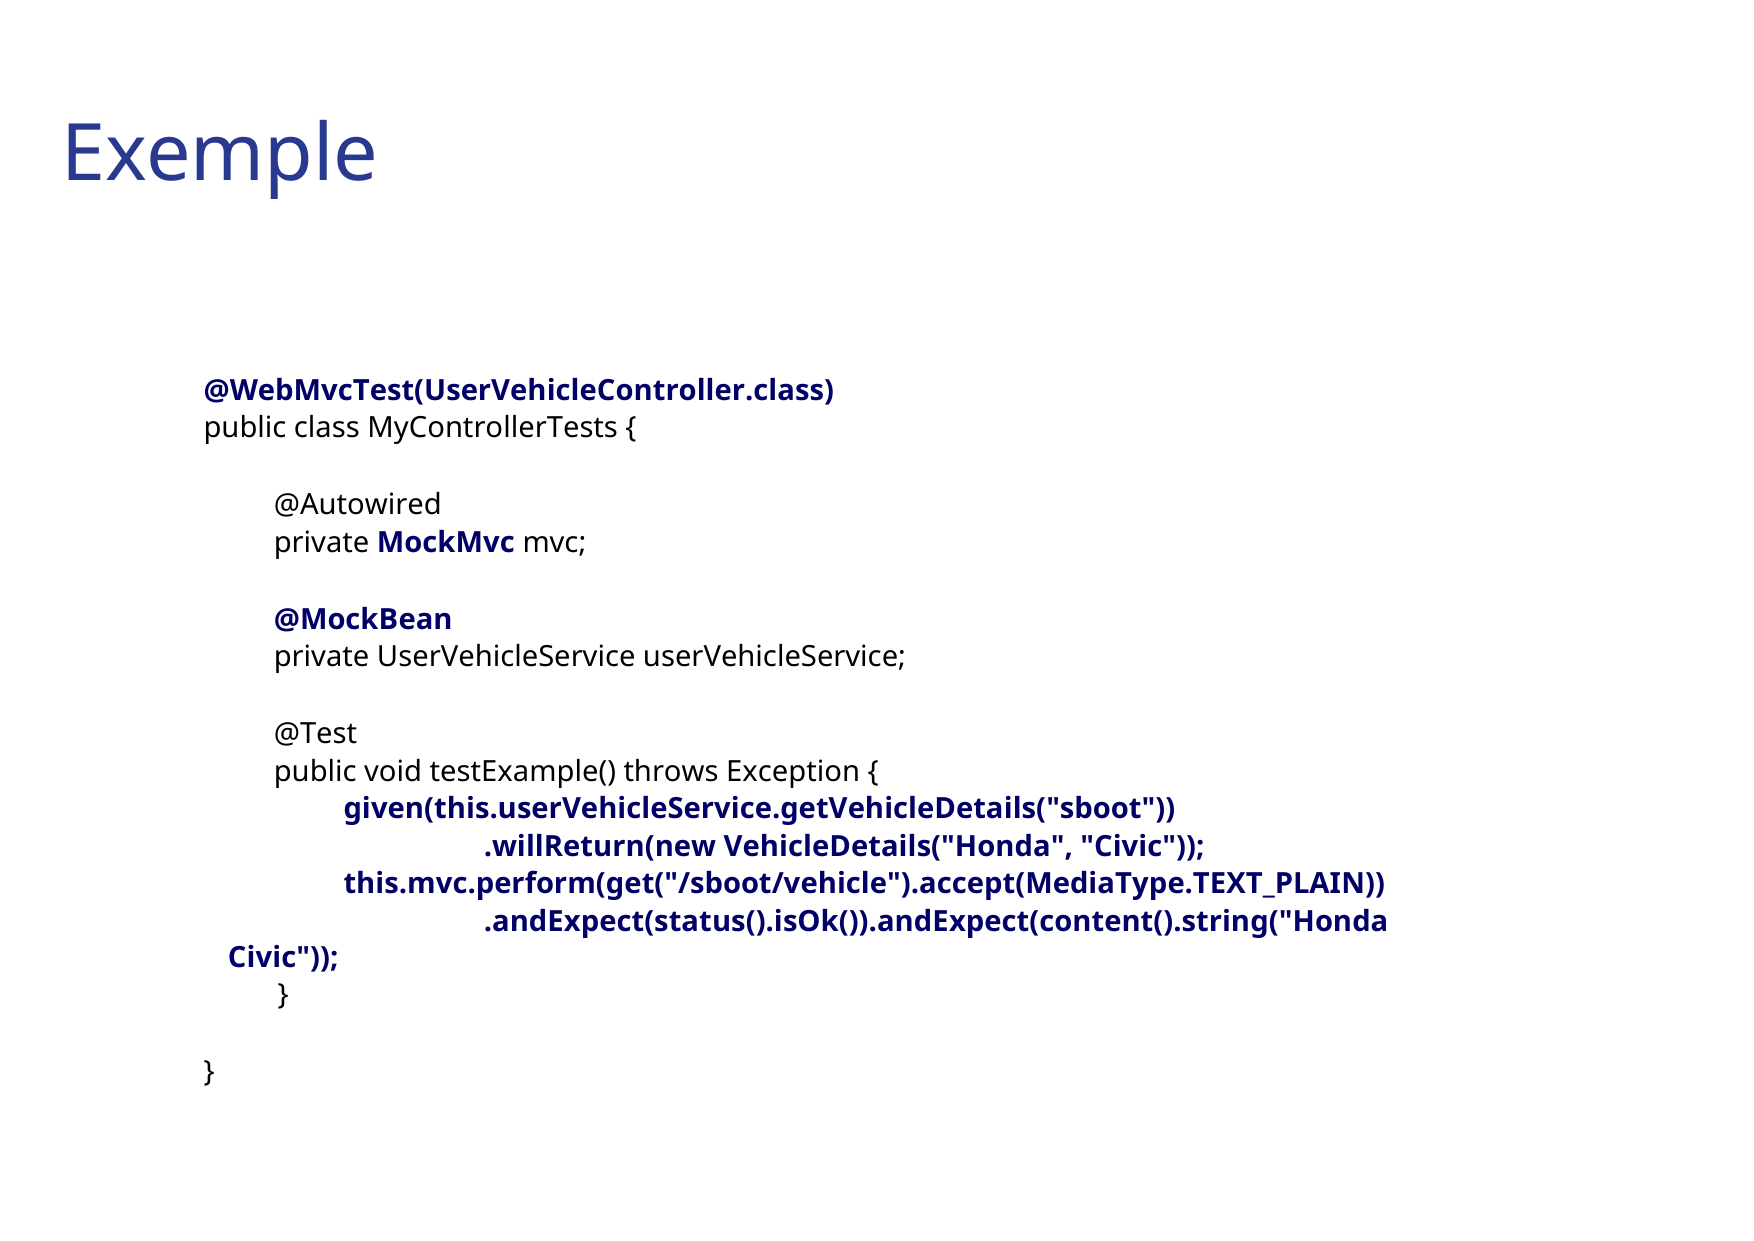

# Exemple
@WebMvcTest(UserVehicleController.class)
public class MyControllerTests {
@Autowired
private MockMvc mvc;
@MockBean
private UserVehicleService userVehicleService;
@Test
public void testExample() throws Exception {
given(this.userVehicleService.getVehicleDetails("sboot"))
.willReturn(new VehicleDetails("Honda", "Civic")); this.mvc.perform(get("/sboot/vehicle").accept(MediaType.TEXT_PLAIN))
.andExpect(status().isOk()).andExpect(content().string("Honda
Civic"));
}
}